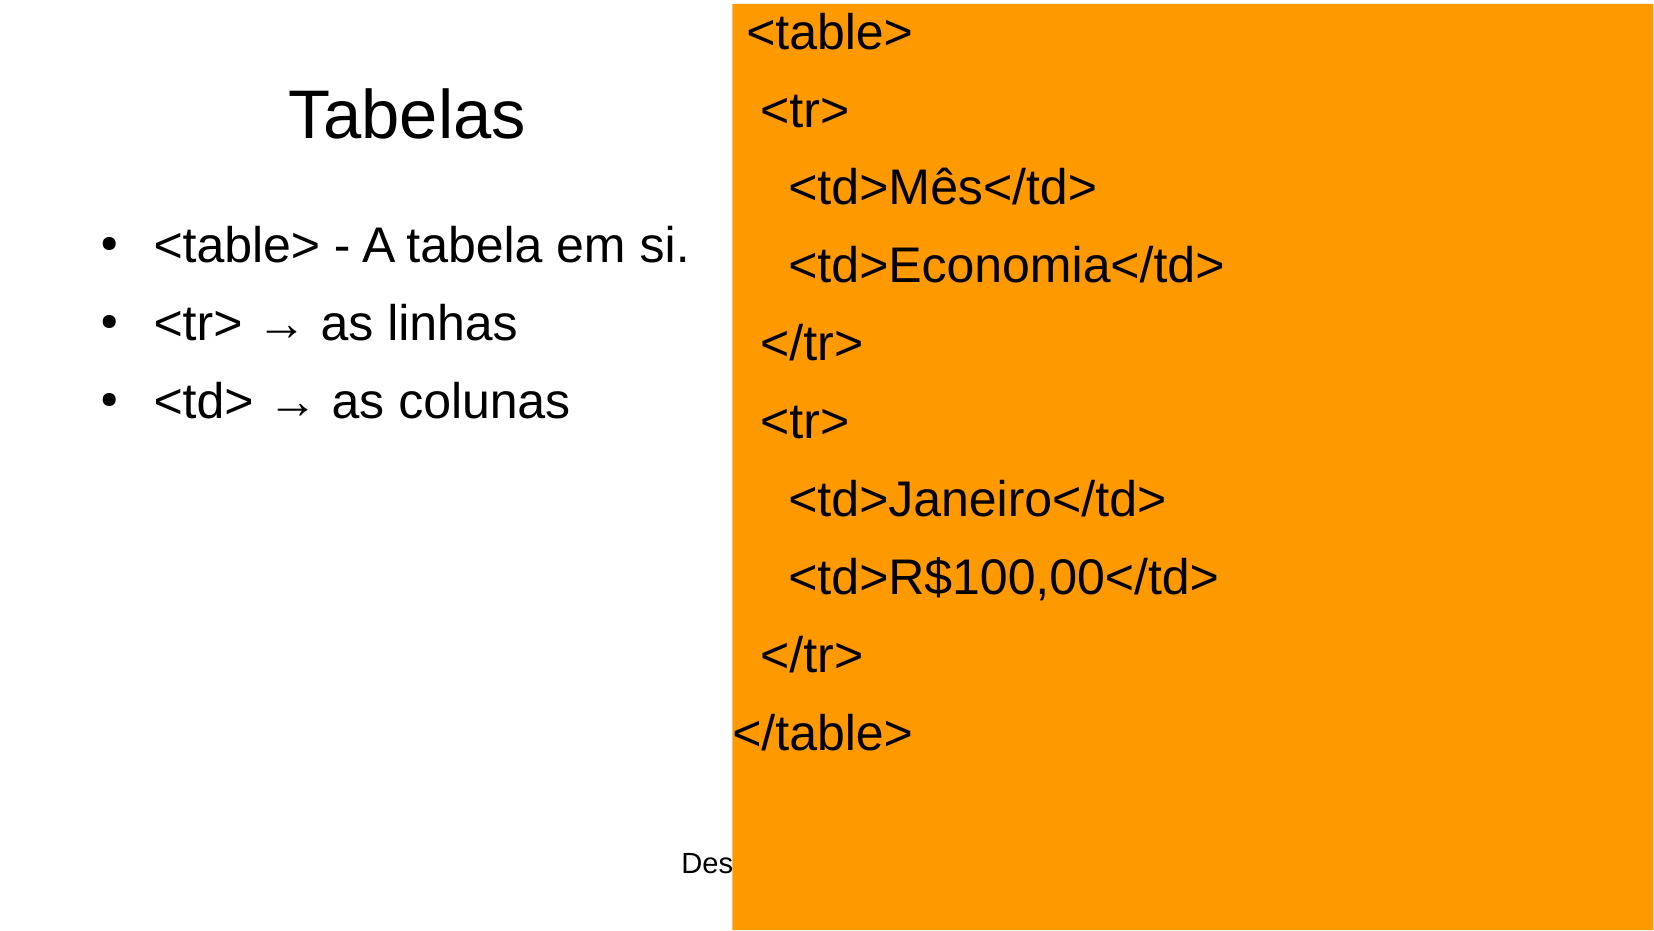

<table>
 <tr>
 <td>Mês</td>
 <td>Economia</td>
 </tr>
 <tr>
 <td>Janeiro</td>
 <td>R$100,00</td>
 </tr>
</table>
# Tabelas
<table> - A tabela em si.
<tr> → as linhas
<td> → as colunas
Desenvolvimento Web